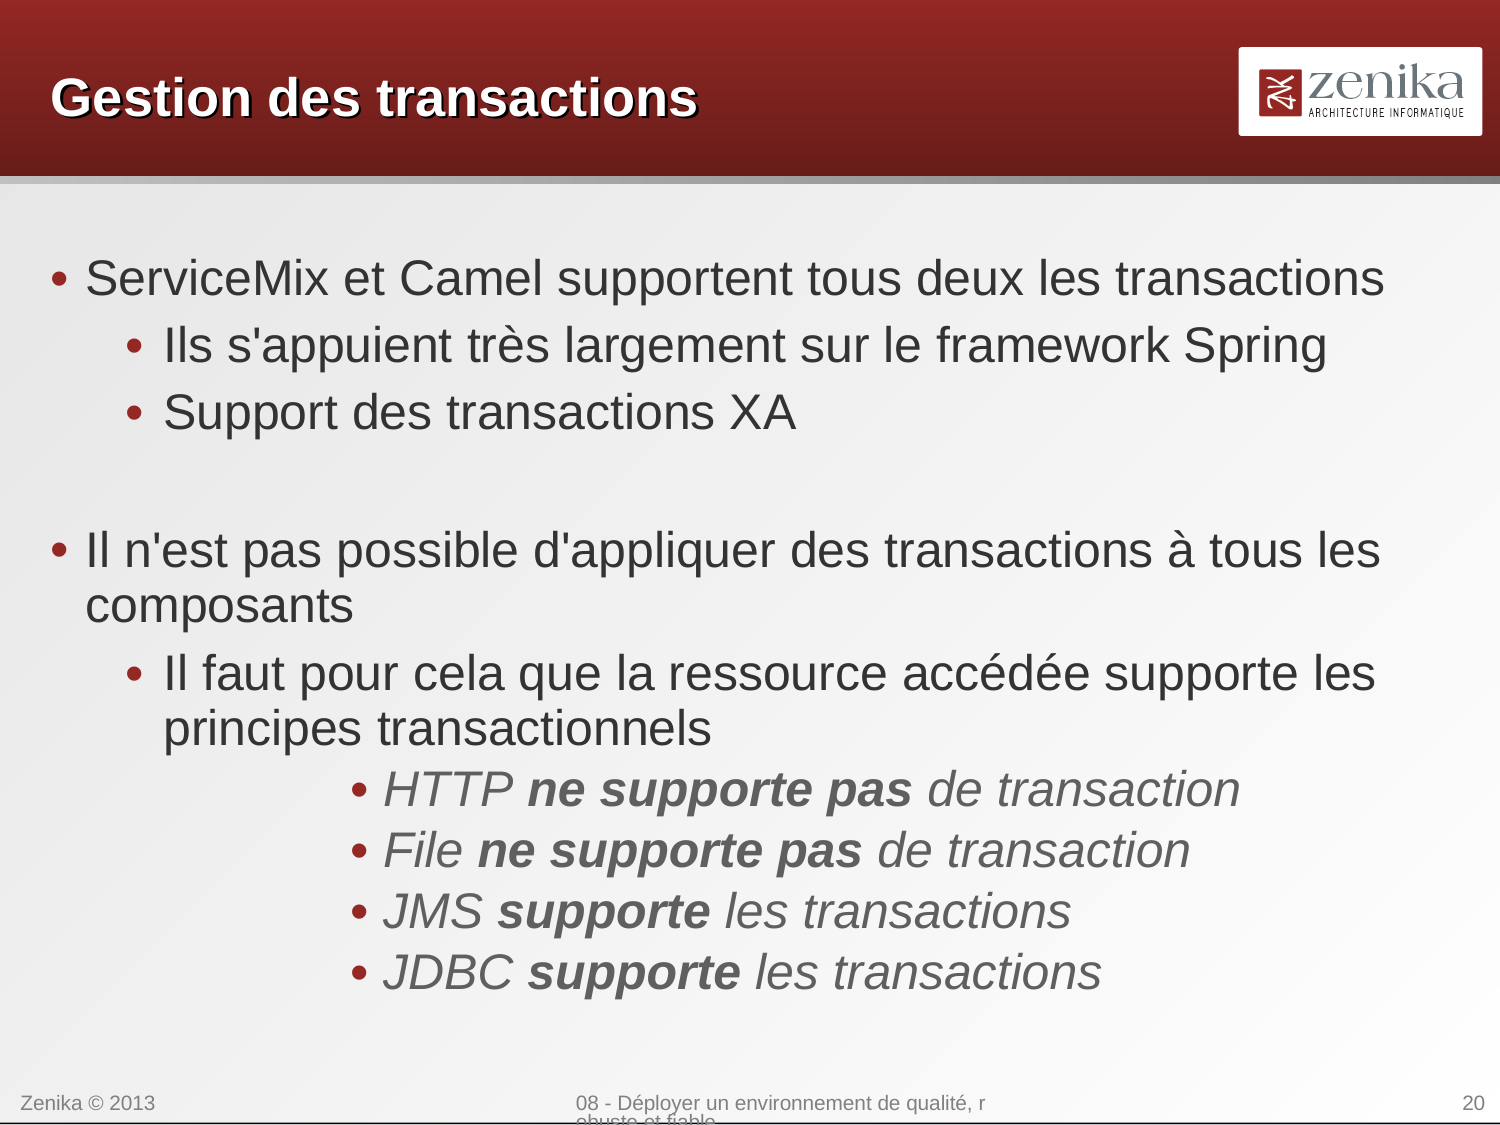

# Gestion des transactions
ServiceMix et Camel supportent tous deux les transactions
Ils s'appuient très largement sur le framework Spring
Support des transactions XA
Il n'est pas possible d'appliquer des transactions à tous les composants
Il faut pour cela que la ressource accédée supporte les principes transactionnels
 HTTP ne supporte pas de transaction
 File ne supporte pas de transaction
 JMS supporte les transactions
 JDBC supporte les transactions